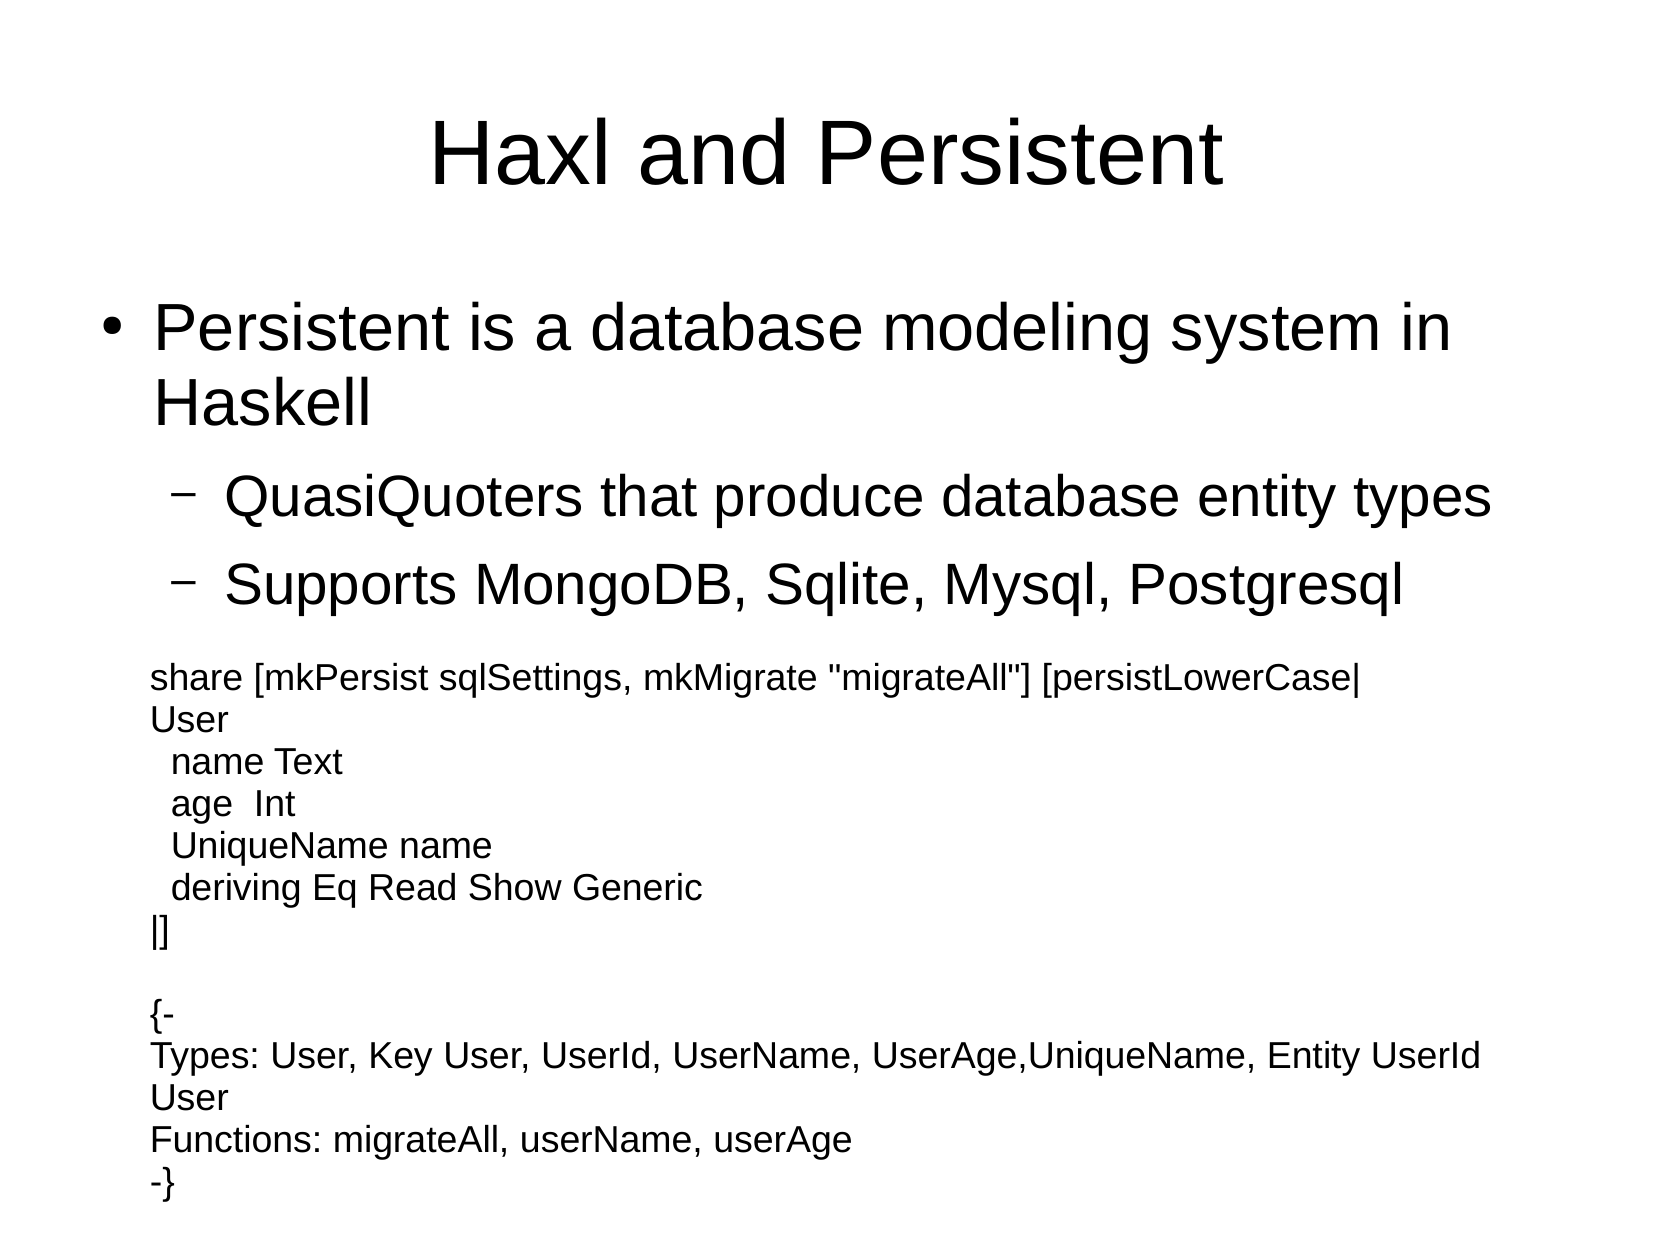

# Haxl and Persistent
Persistent is a database modeling system in Haskell
QuasiQuoters that produce database entity types
Supports MongoDB, Sqlite, Mysql, Postgresql
share [mkPersist sqlSettings, mkMigrate "migrateAll"] [persistLowerCase|
User
 name Text
 age Int
 UniqueName name
 deriving Eq Read Show Generic
|]
{-
Types: User, Key User, UserId, UserName, UserAge,UniqueName, Entity UserId User
Functions: migrateAll, userName, userAge
-}